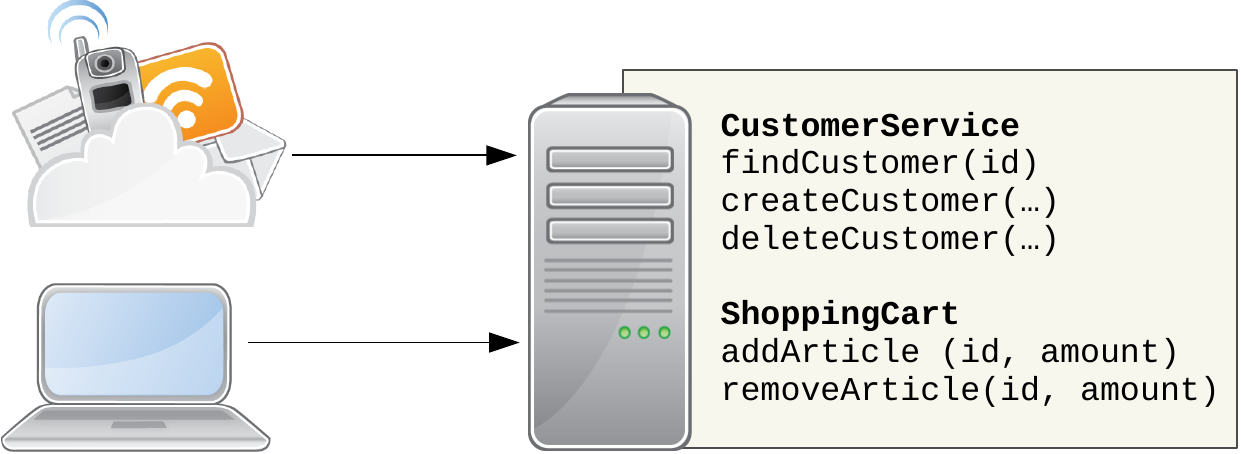

Service
CustomerService
findCustomer(id)
createCustomer(…)
deleteCustomer(…)
ShoppingCart
addArticle (id, amount)
removeArticle(id, amount)